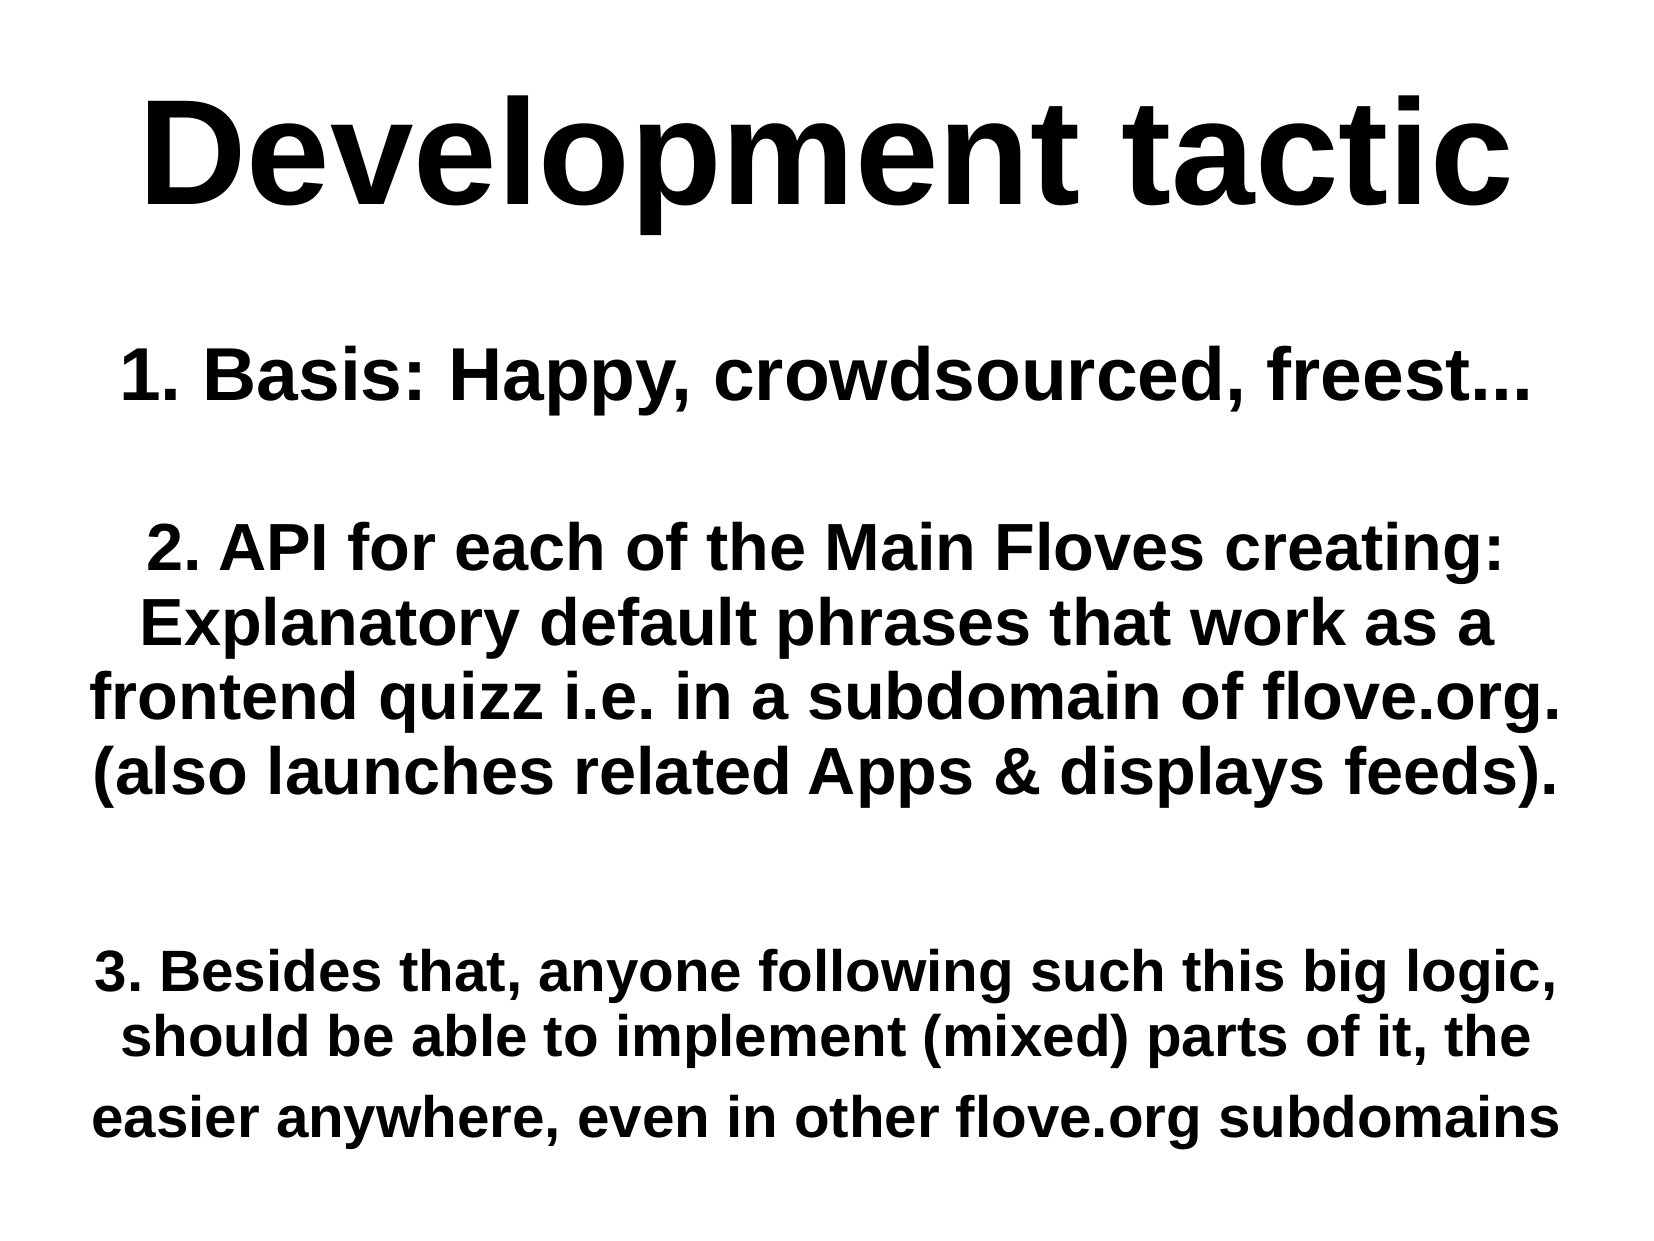

# Development tactic
1. Basis: Happy, crowdsourced, freest...
2. API for each of the Main Floves creating:
Explanatory default phrases that work as a frontend quizz i.e. in a subdomain of flove.org.
(also launches related Apps & displays feeds).
3. Besides that, anyone following such this big logic, should be able to implement (mixed) parts of it, the easier anywhere, even in other flove.org subdomains